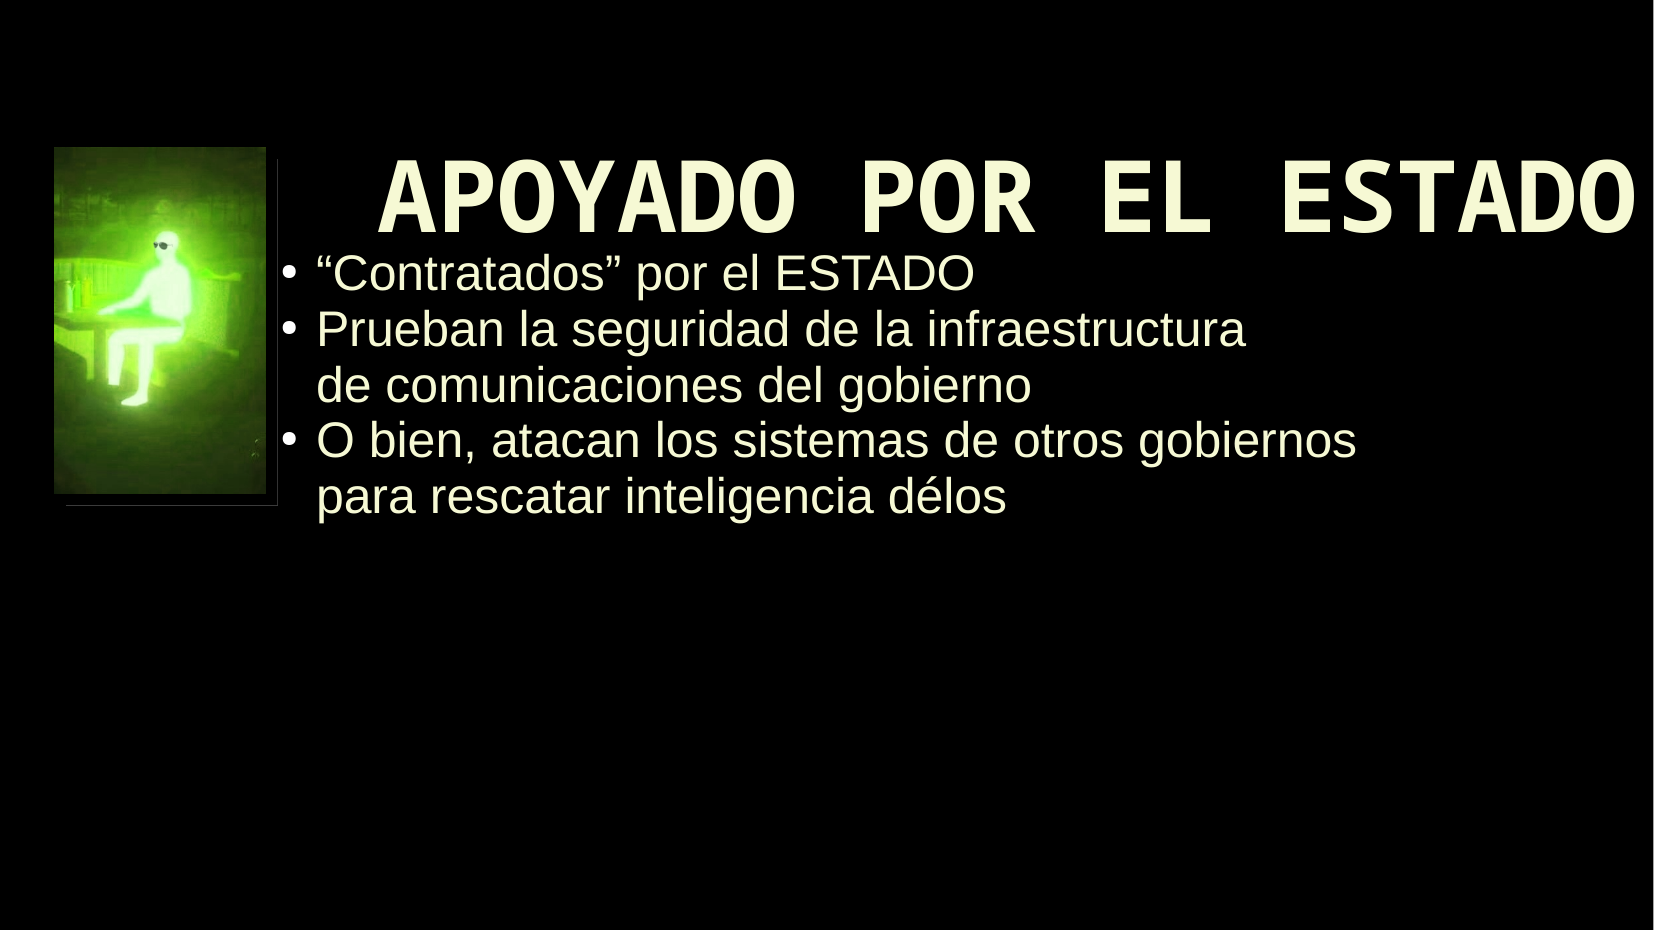

APOYADO POR EL ESTADO
“Contratados” por el ESTADO
Prueban la seguridad de la infraestructura
de comunicaciones del gobierno
O bien, atacan los sistemas de otros gobiernos
para rescatar inteligencia délos